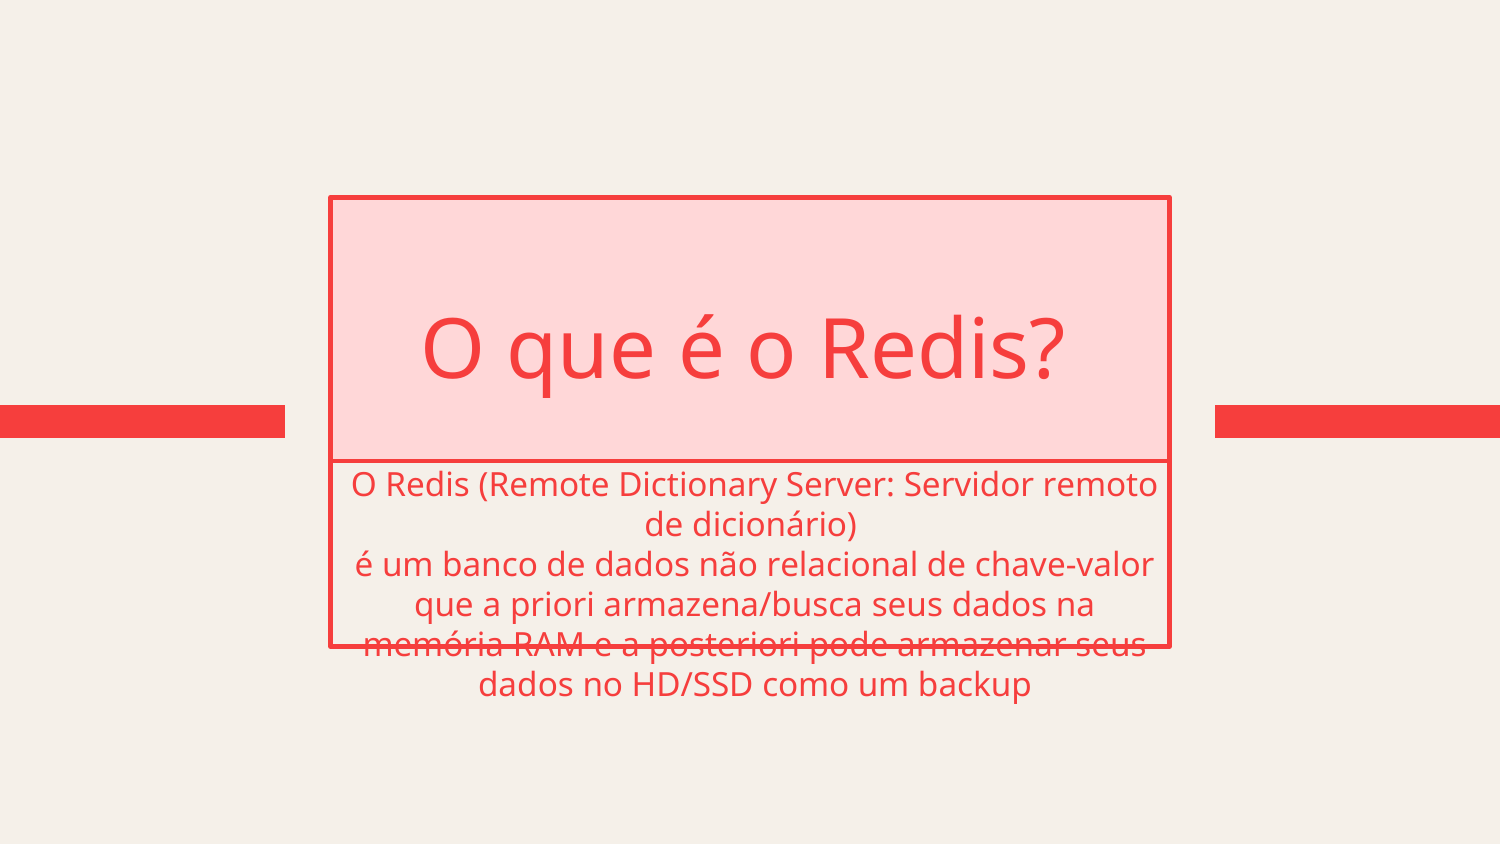

# O que é o Redis?
O Redis (Remote Dictionary Server: Servidor remoto de dicionário)
é um banco de dados não relacional de chave-valor que a priori armazena/busca seus dados na memória RAM e a posteriori pode armazenar seus dados no HD/SSD como um backup